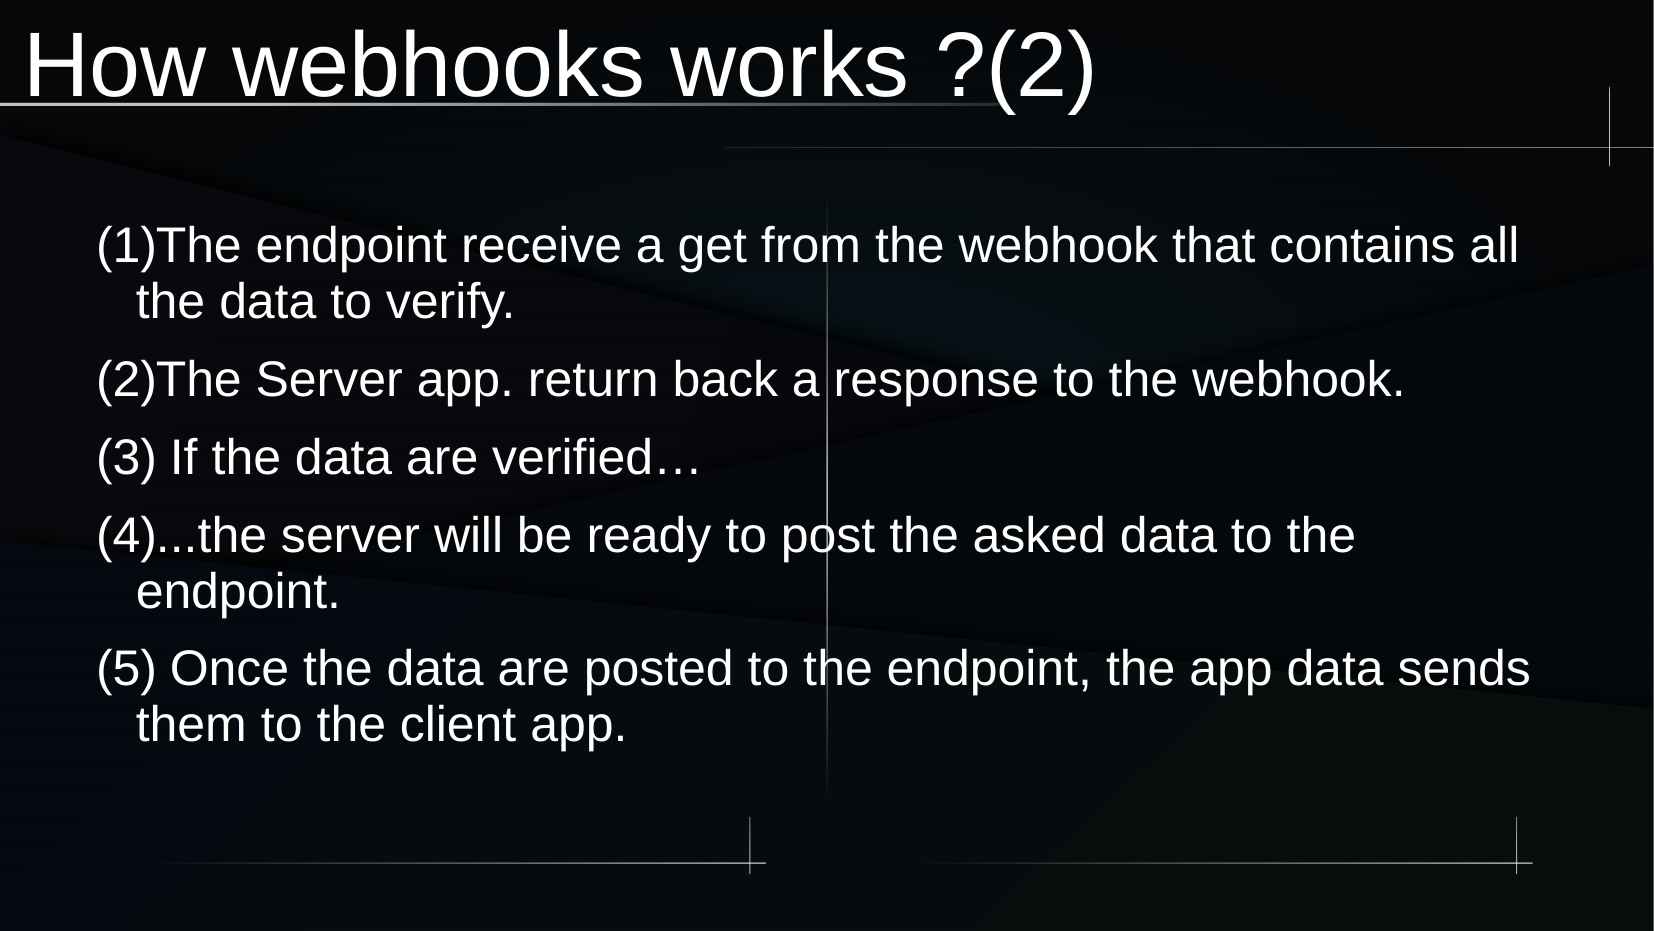

# How webhooks works ?(2)
 The endpoint receive a get from the webhook that contains all the data to verify.
 The Server app. return back a response to the webhook.
 If the data are verified…
 ...the server will be ready to post the asked data to the endpoint.
 Once the data are posted to the endpoint, the app data sends them to the client app.